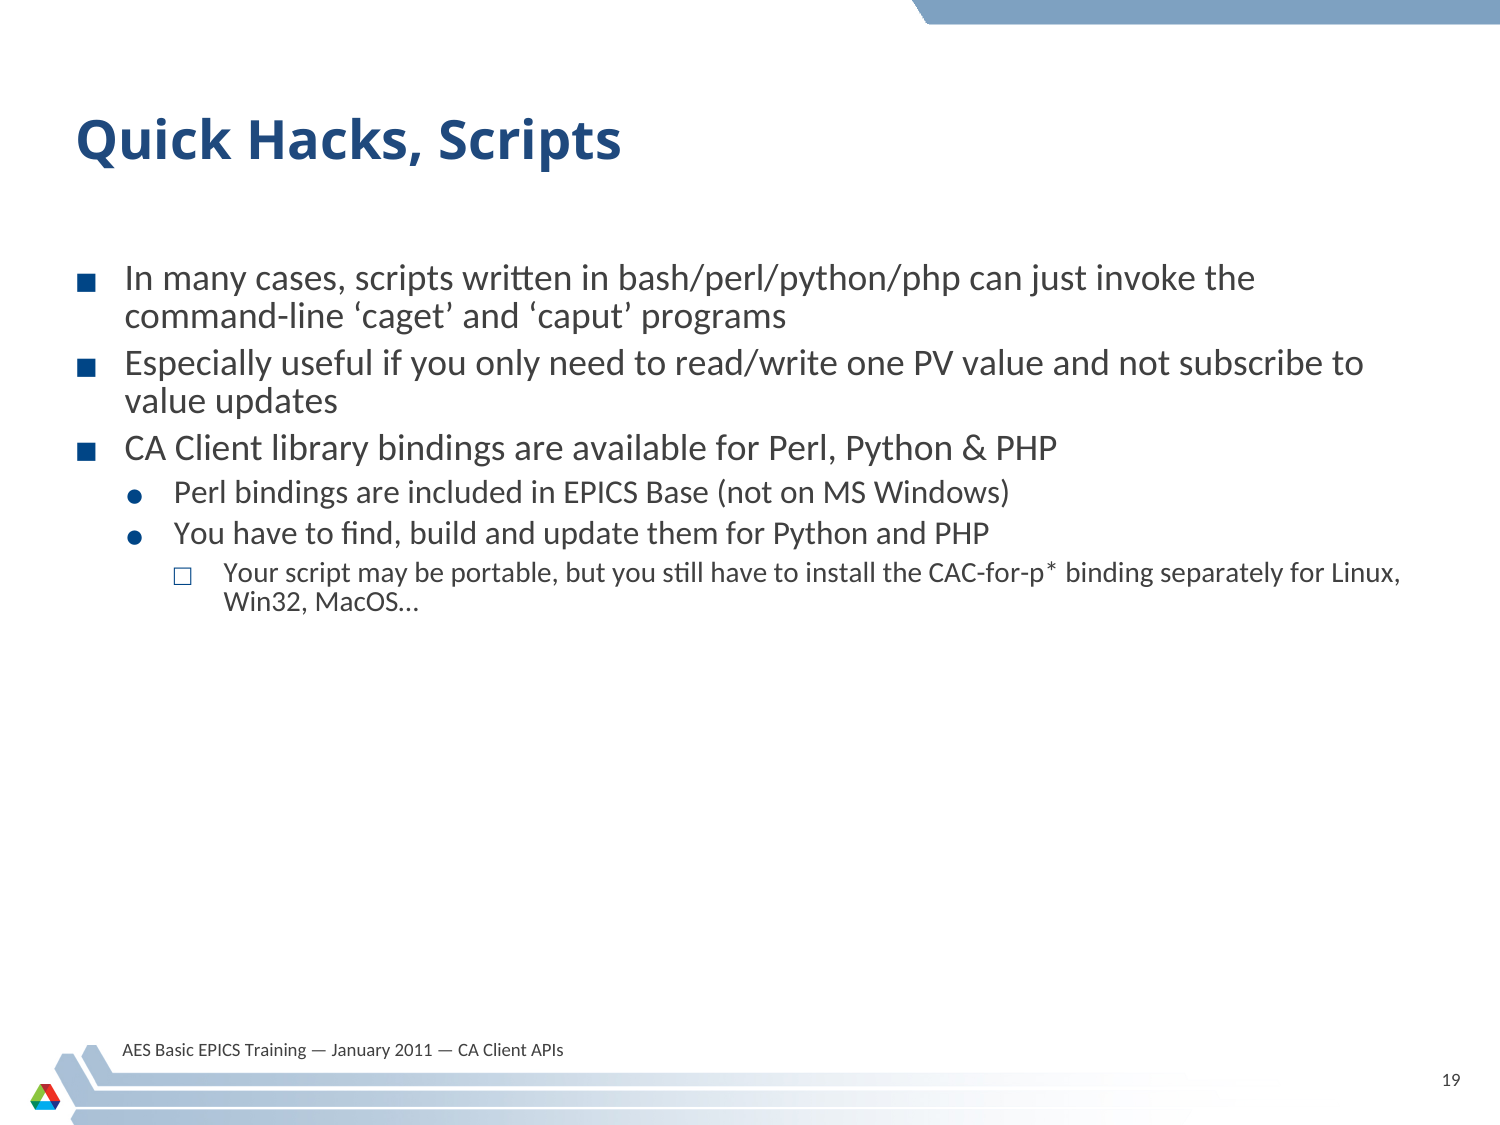

# Quick Hacks, Scripts
In many cases, scripts written in bash/perl/python/php can just invoke the command-line ‘caget’ and ‘caput’ programs
Especially useful if you only need to read/write one PV value and not subscribe to value updates
CA Client library bindings are available for Perl, Python & PHP
Perl bindings are included in EPICS Base (not on MS Windows)
You have to find, build and update them for Python and PHP
Your script may be portable, but you still have to install the CAC-for-p* binding separately for Linux, Win32, MacOS…
AES Basic EPICS Training — January 2011 — CA Client APIs
19